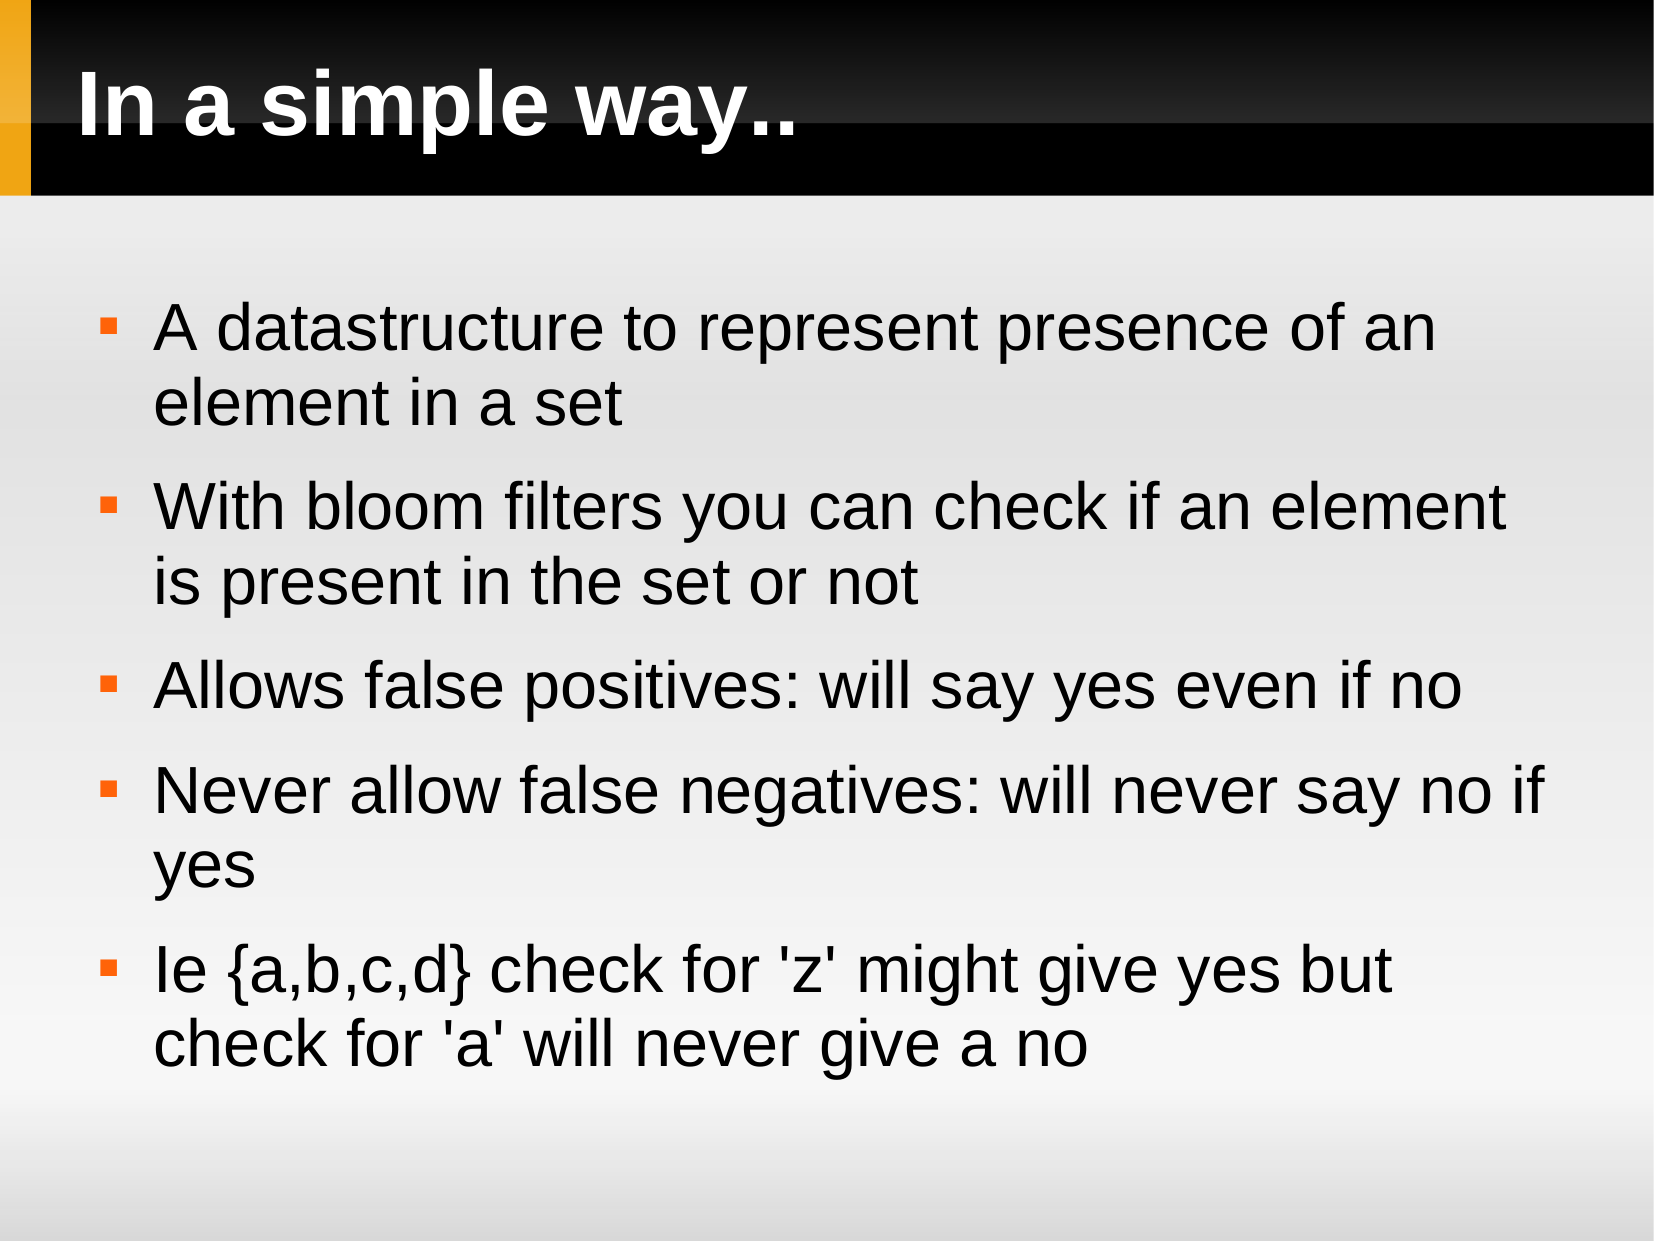

# In a simple way..
A datastructure to represent presence of an element in a set
With bloom filters you can check if an element is present in the set or not
Allows false positives: will say yes even if no
Never allow false negatives: will never say no if yes
Ie {a,b,c,d} check for 'z' might give yes but check for 'a' will never give a no